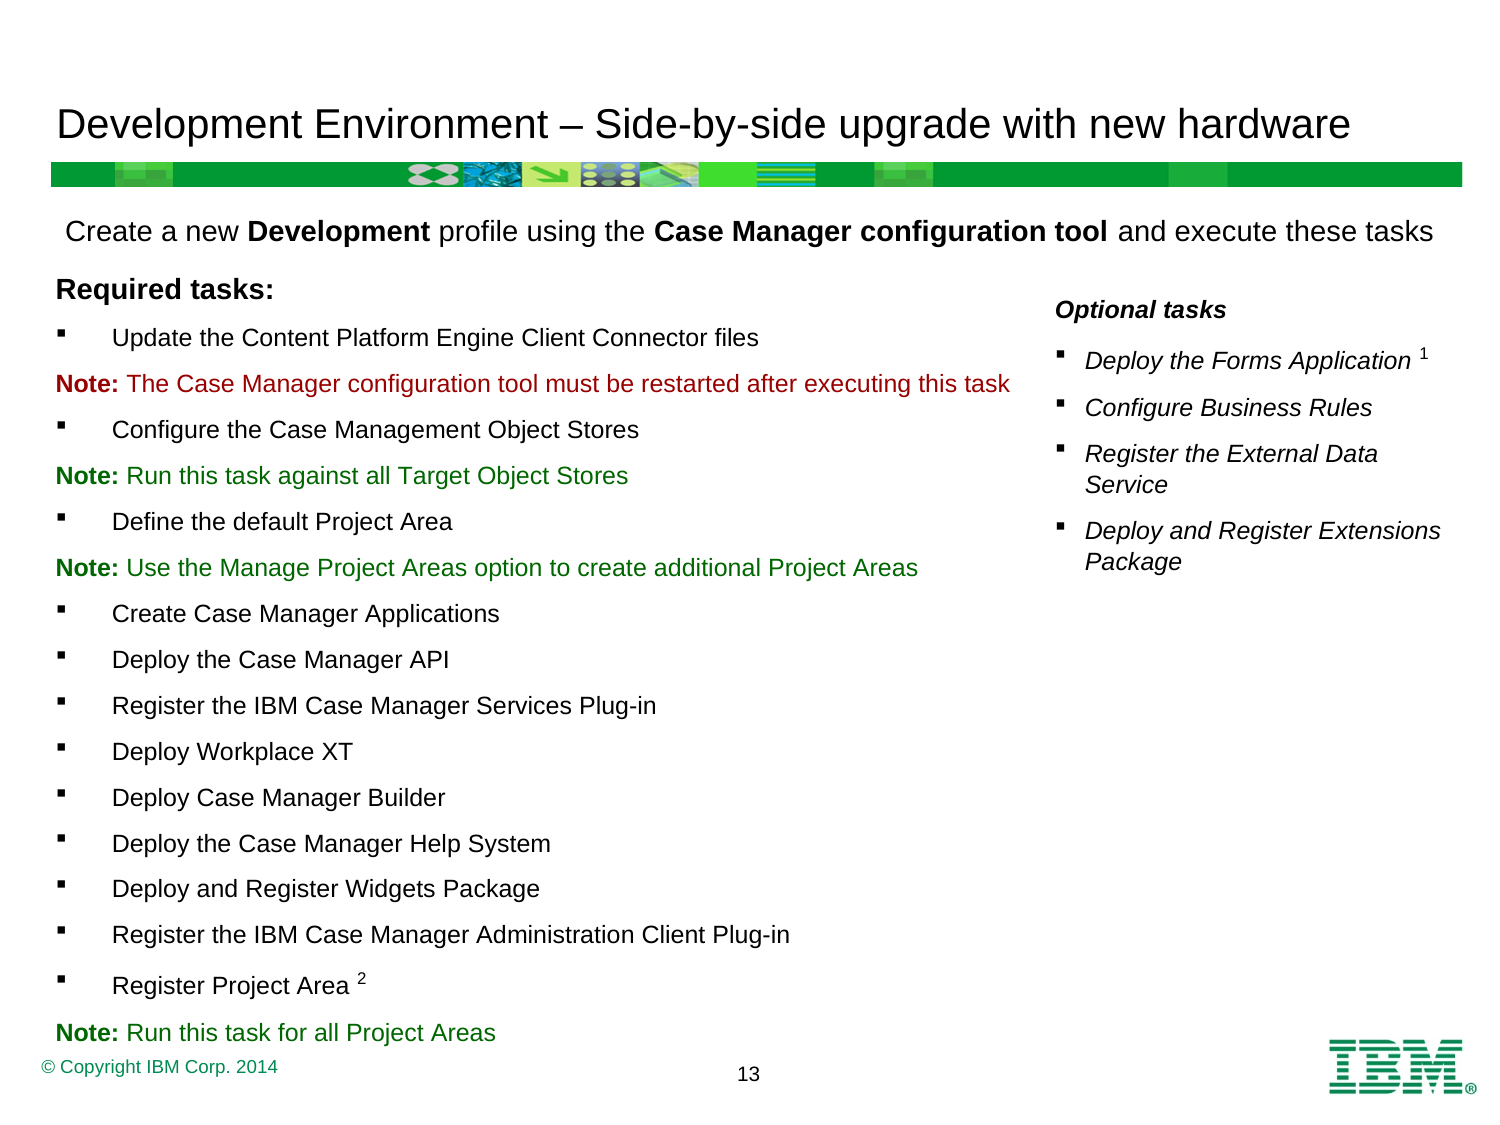

# Development Environment – Side-by-side upgrade with new hardware
Create a new Development profile using the Case Manager configuration tool and execute these tasks
Required tasks:
Update the Content Platform Engine Client Connector files
Note: The Case Manager configuration tool must be restarted after executing this task
Configure the Case Management Object Stores
Note: Run this task against all Target Object Stores
Define the default Project Area
Note: Use the Manage Project Areas option to create additional Project Areas
Create Case Manager Applications
Deploy the Case Manager API
Register the IBM Case Manager Services Plug-in
Deploy Workplace XT
Deploy Case Manager Builder
Deploy the Case Manager Help System
Deploy and Register Widgets Package
Register the IBM Case Manager Administration Client Plug-in
Register Project Area 2
Note: Run this task for all Project Areas
Optional tasks
Deploy the Forms Application 1
Configure Business Rules
Register the External Data Service
Deploy and Register Extensions Package
13